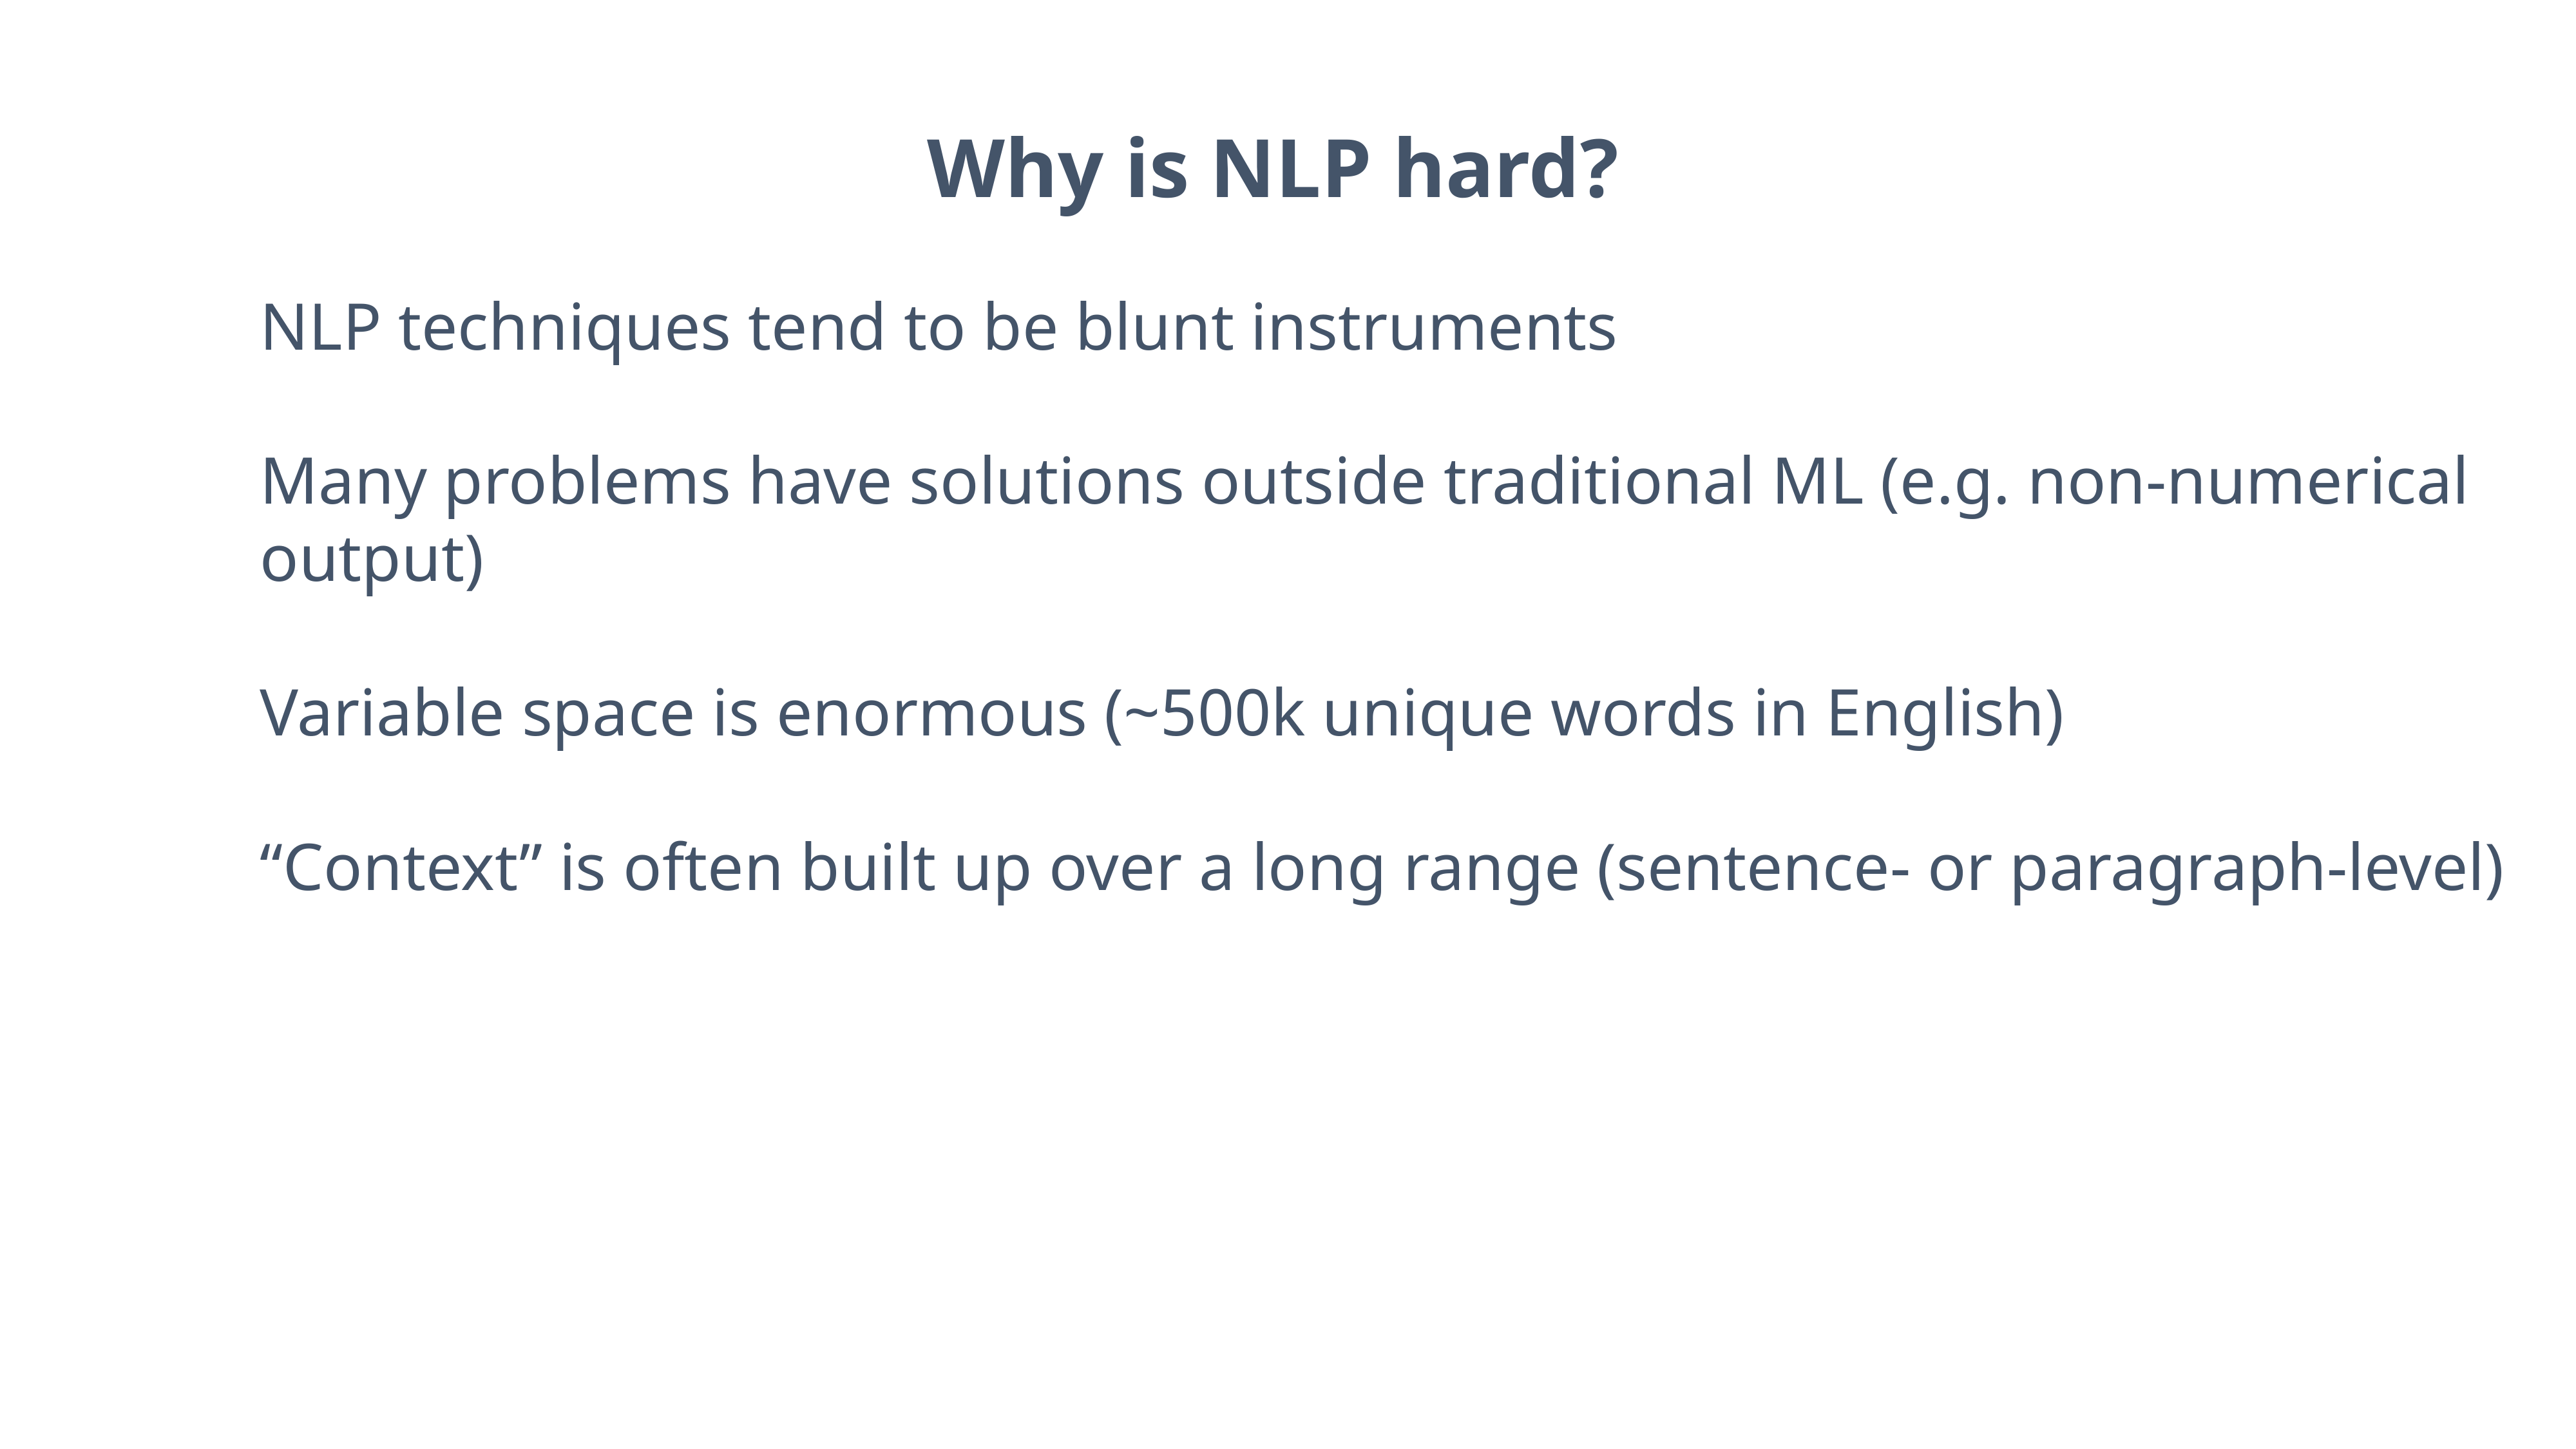

Why is NLP hard?
NLP techniques tend to be blunt instruments
Many problems have solutions outside traditional ML (e.g. non-numerical output)
Variable space is enormous (~500k unique words in English)
“Context” is often built up over a long range (sentence- or paragraph-level)